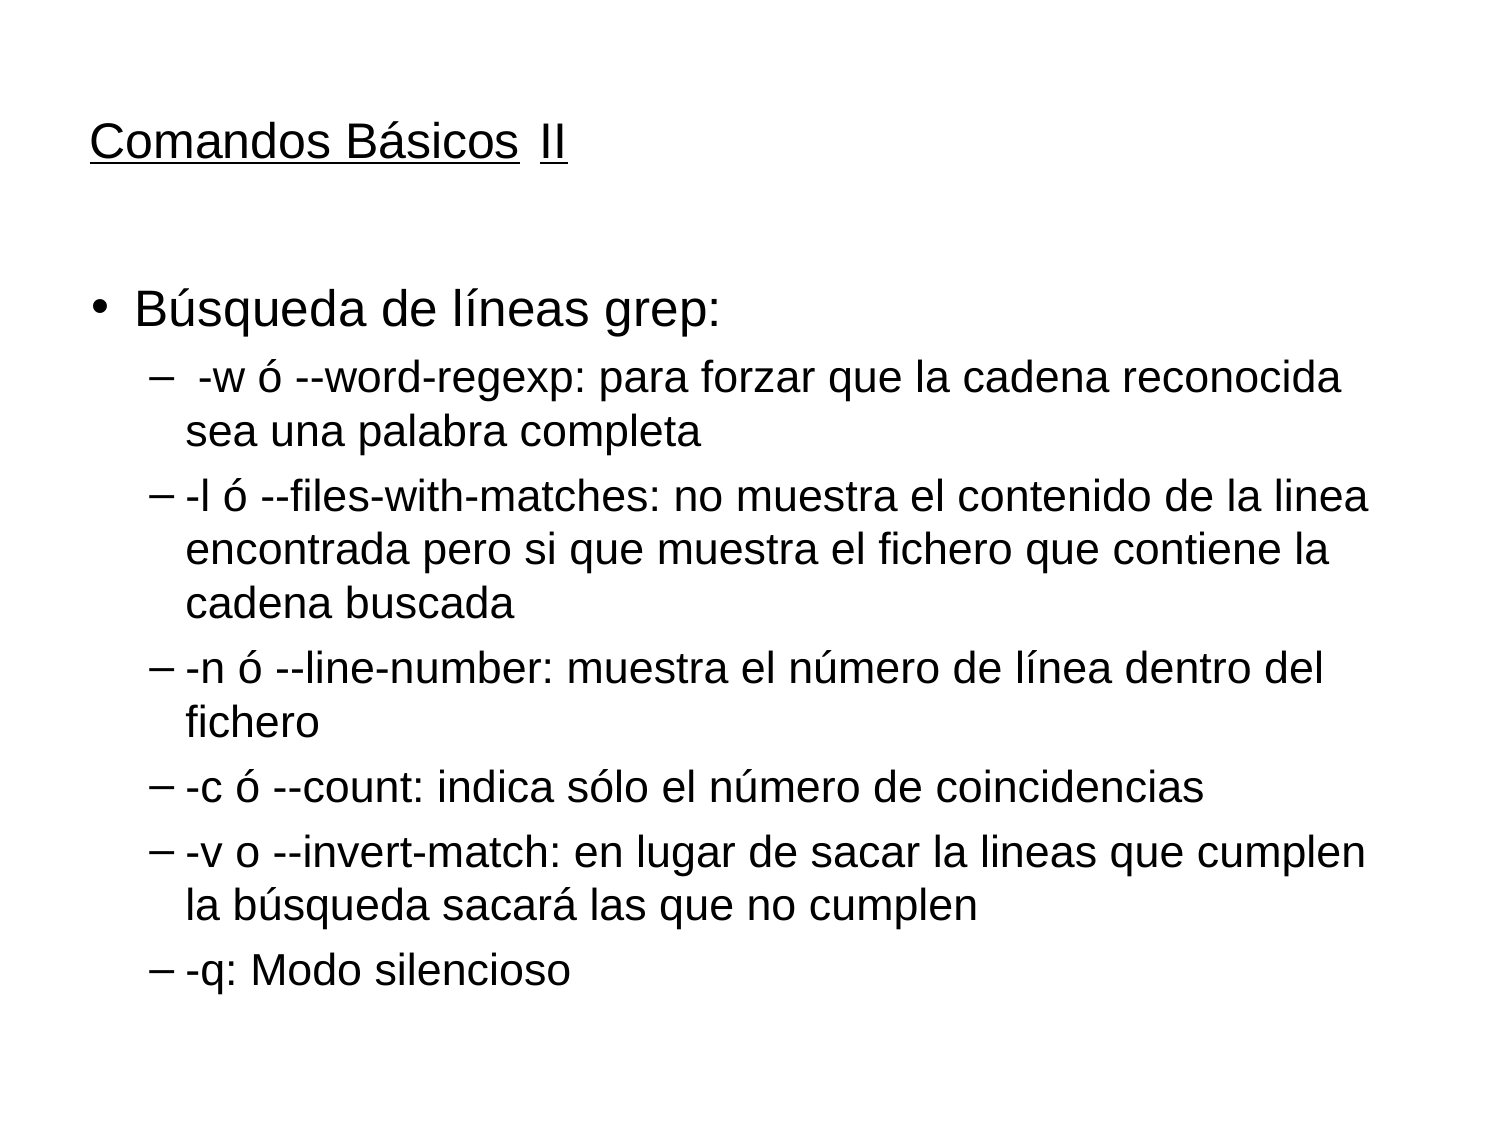

# Comandos Básicos	II
Búsqueda de líneas grep:
 -w ó --word-regexp: para forzar que la cadena reconocida sea una palabra completa
-l ó --files-with-matches: no muestra el contenido de la linea encontrada pero si que muestra el fichero que contiene la cadena buscada
-n ó --line-number: muestra el número de línea dentro del fichero
-c ó --count: indica sólo el número de coincidencias
-v o --invert-match: en lugar de sacar la lineas que cumplen la búsqueda sacará las que no cumplen
-q: Modo silencioso